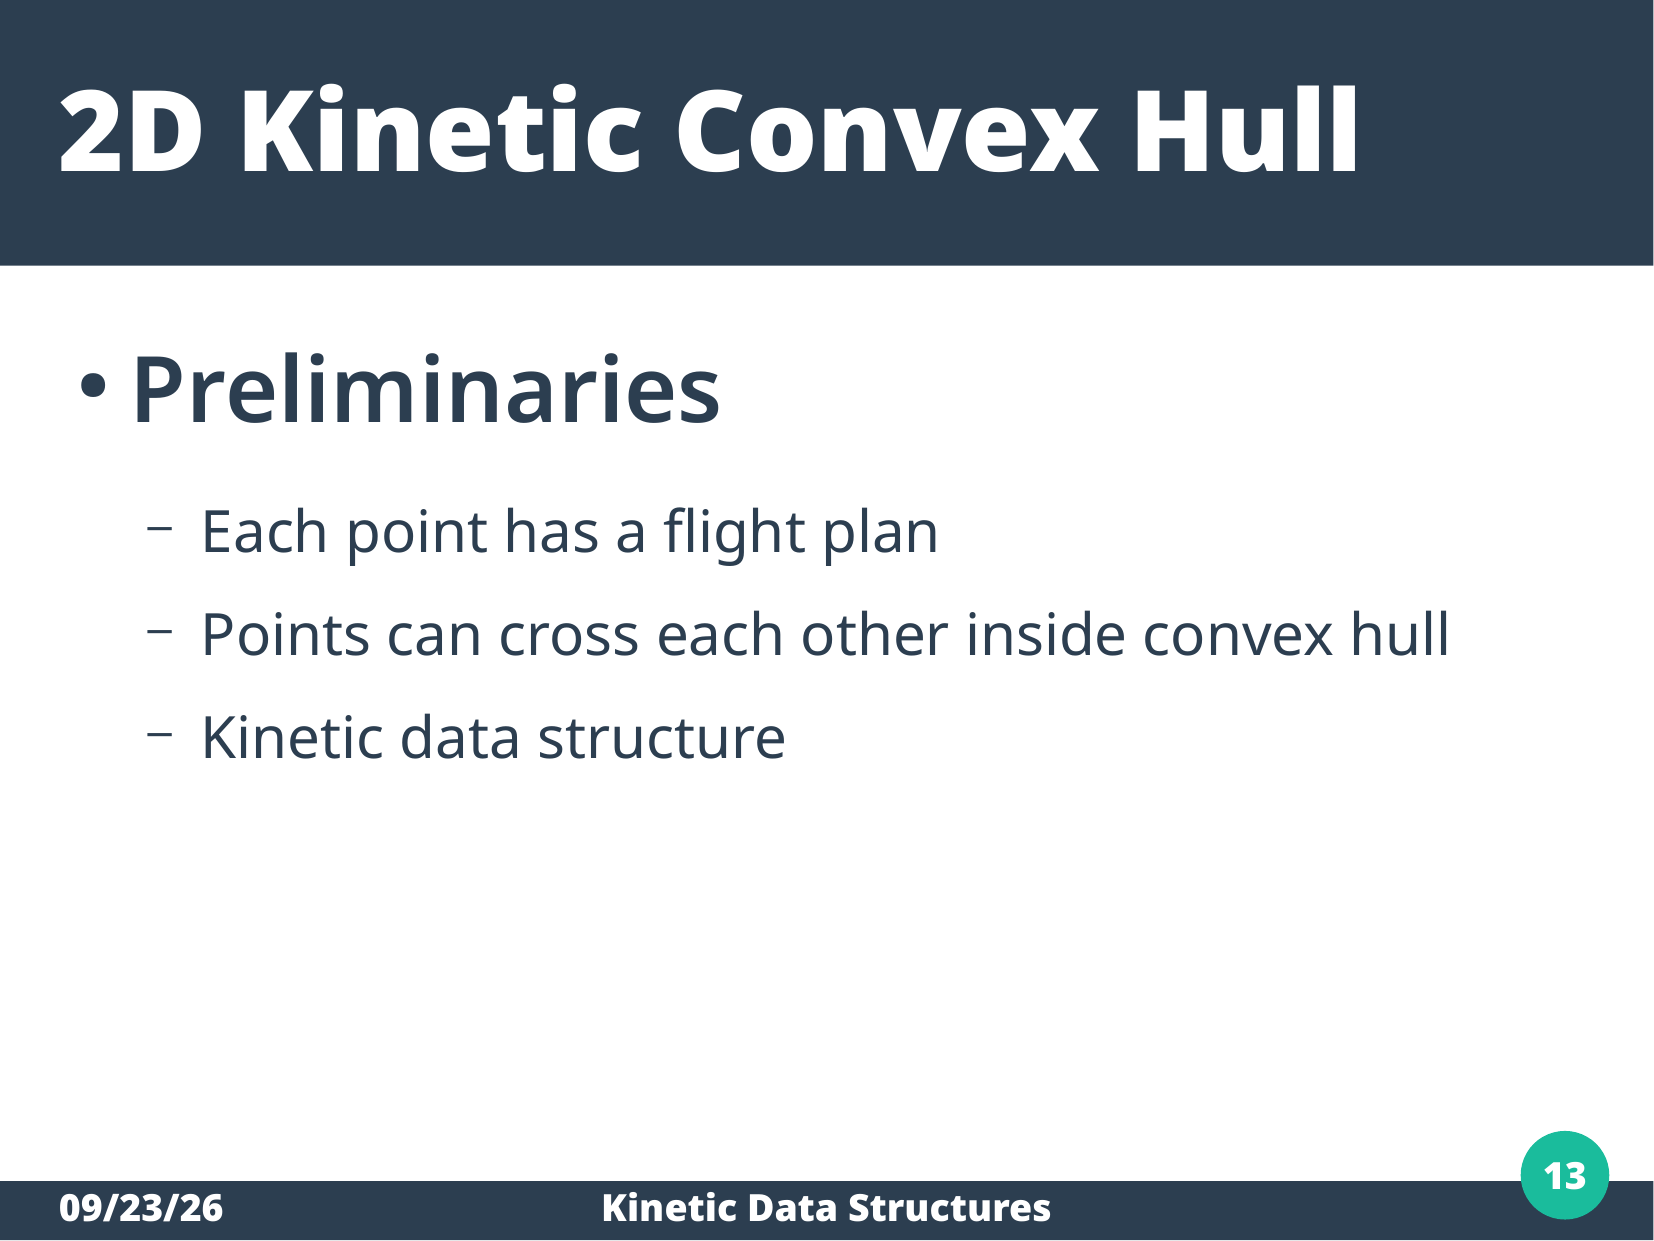

# 2D Kinetic Convex Hull
Preliminaries
Each point has a flight plan
Points can cross each other inside convex hull
Kinetic data structure
13
Kinetic Data Structures